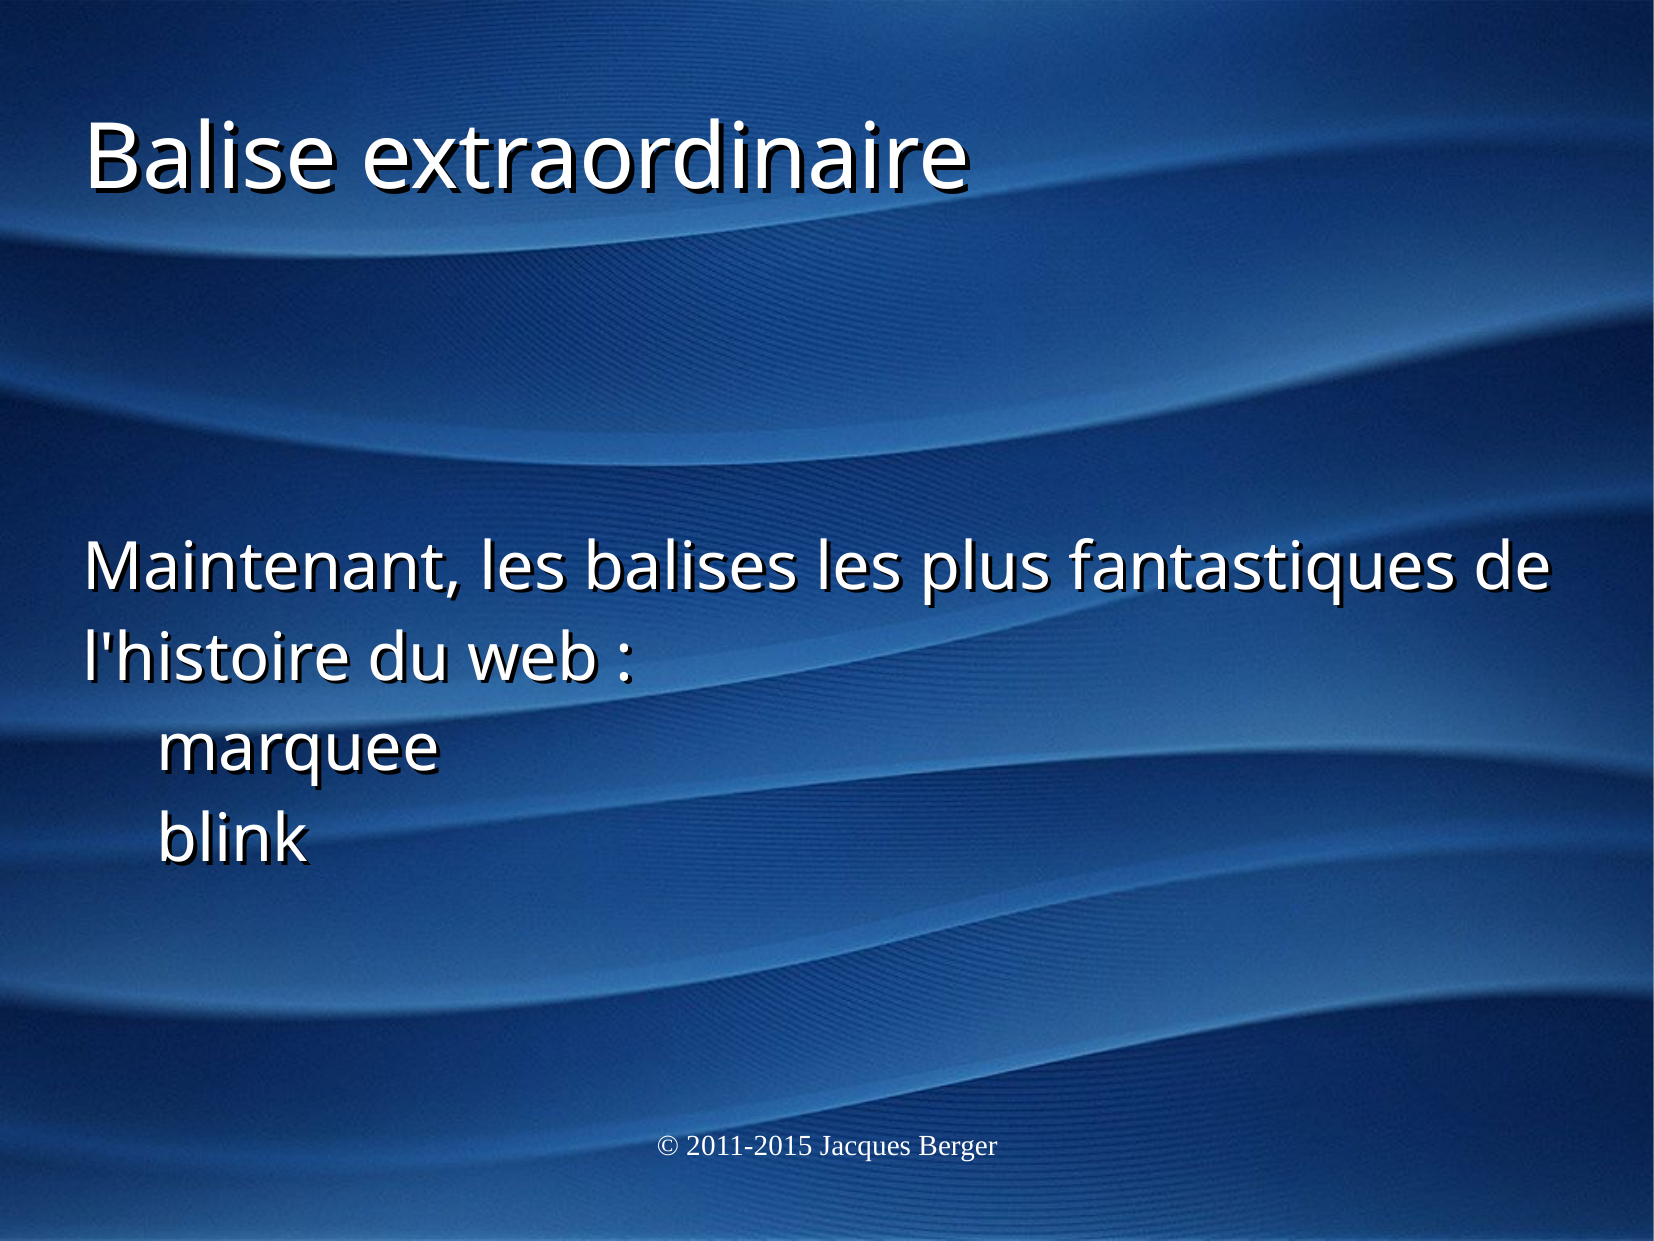

# Balise extraordinaire
Maintenant, les balises les plus fantastiques de l'histoire du web :
	marquee
	blink
© 2011-2015 Jacques Berger